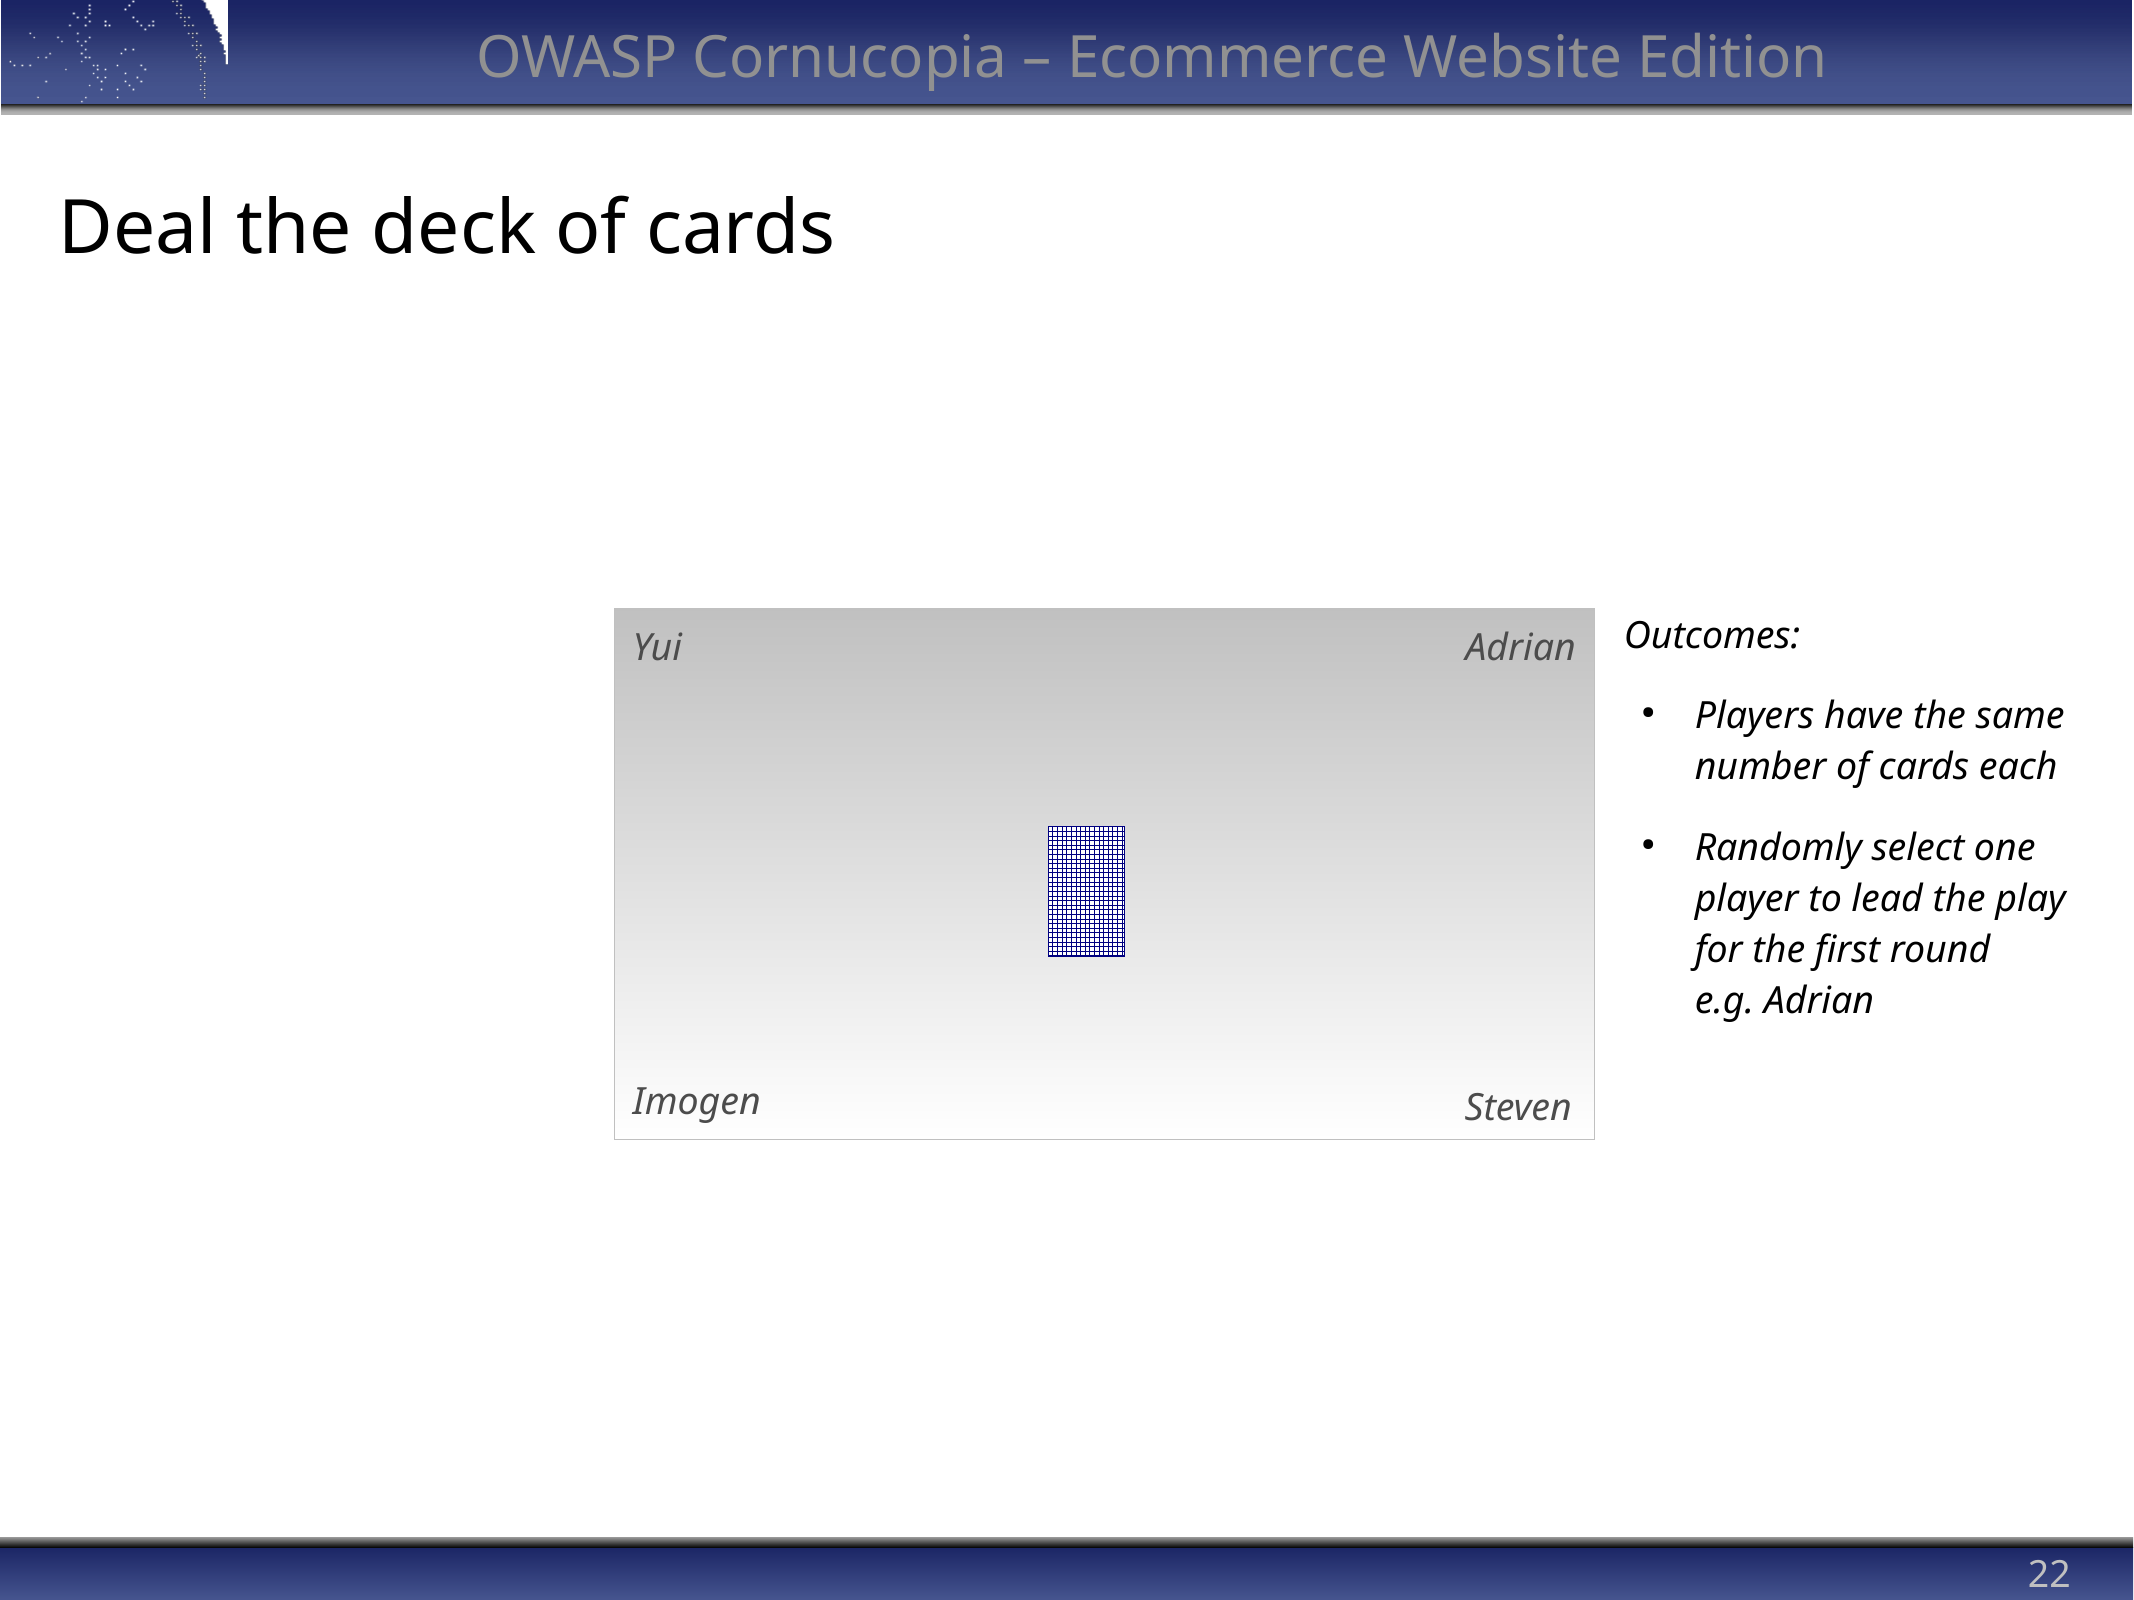

# Deal the deck of cards
Outcomes:
Players have the same number of cards each
Randomly select one player to lead the play for the first round
e.g. Adrian
Yui
Adrian
 10
 J
 9
 8
 4
 K
 5
 7
 8
 J
 A
 Q
 7
 A
 9
 10
 4
 8
 2
 2
Imogen
Steven